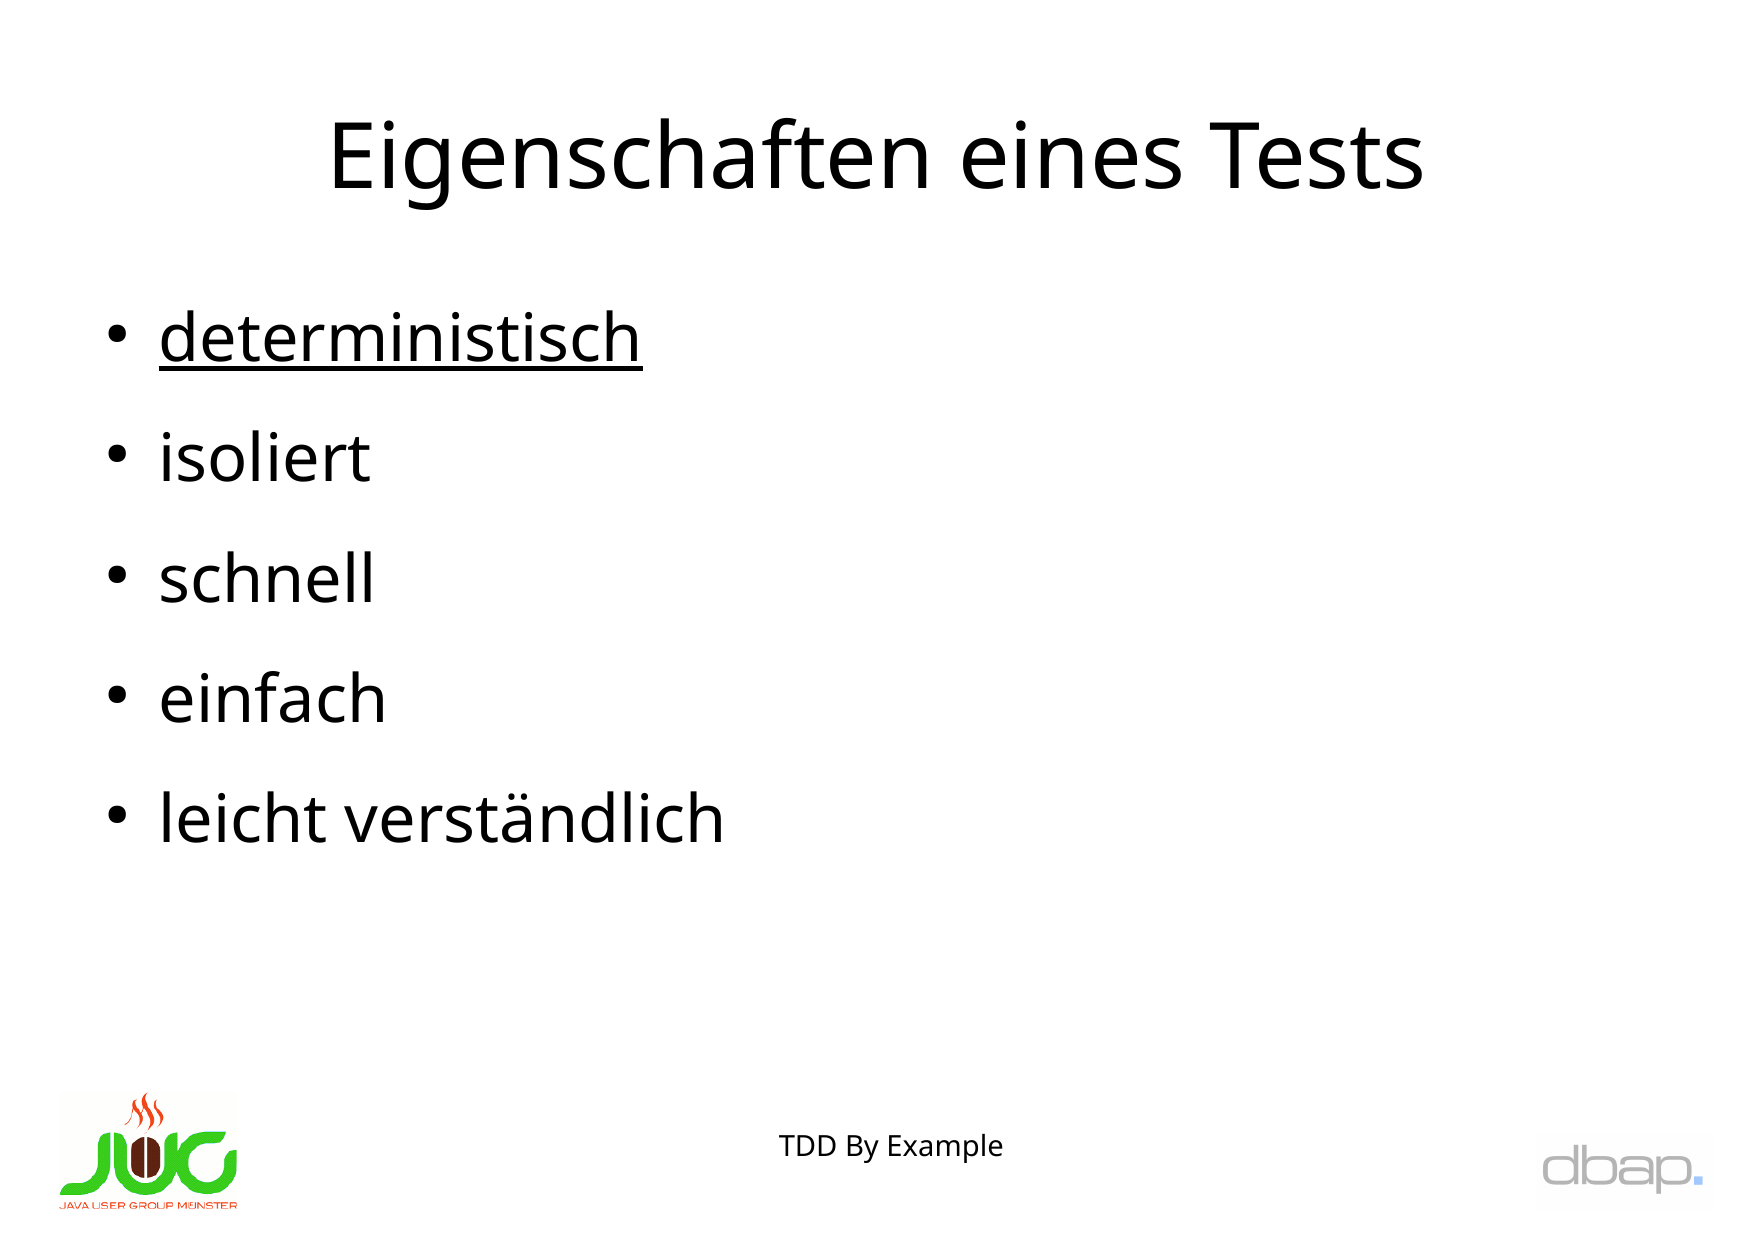

# Eigenschaften eines Tests
deterministisch
isoliert
schnell
einfach
leicht verständlich
TDD By Example